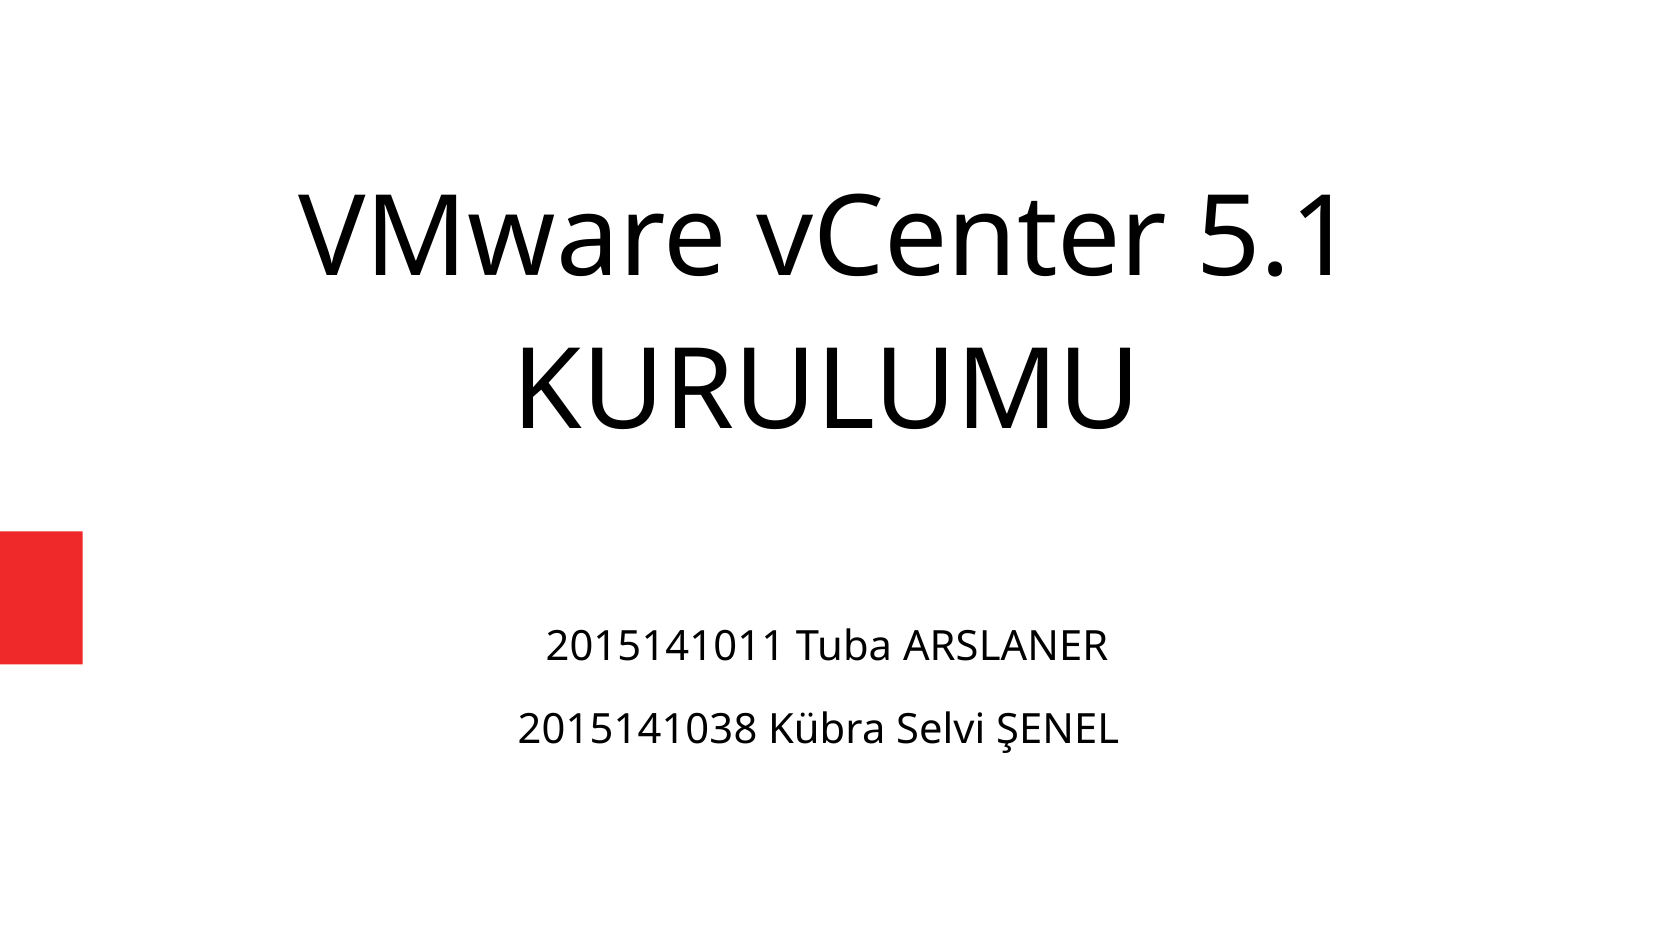

# VMware vCenter 5.1 KURULUMU
2015141011 Tuba ARSLANER
2015141038 Kübra Selvi ŞENEL